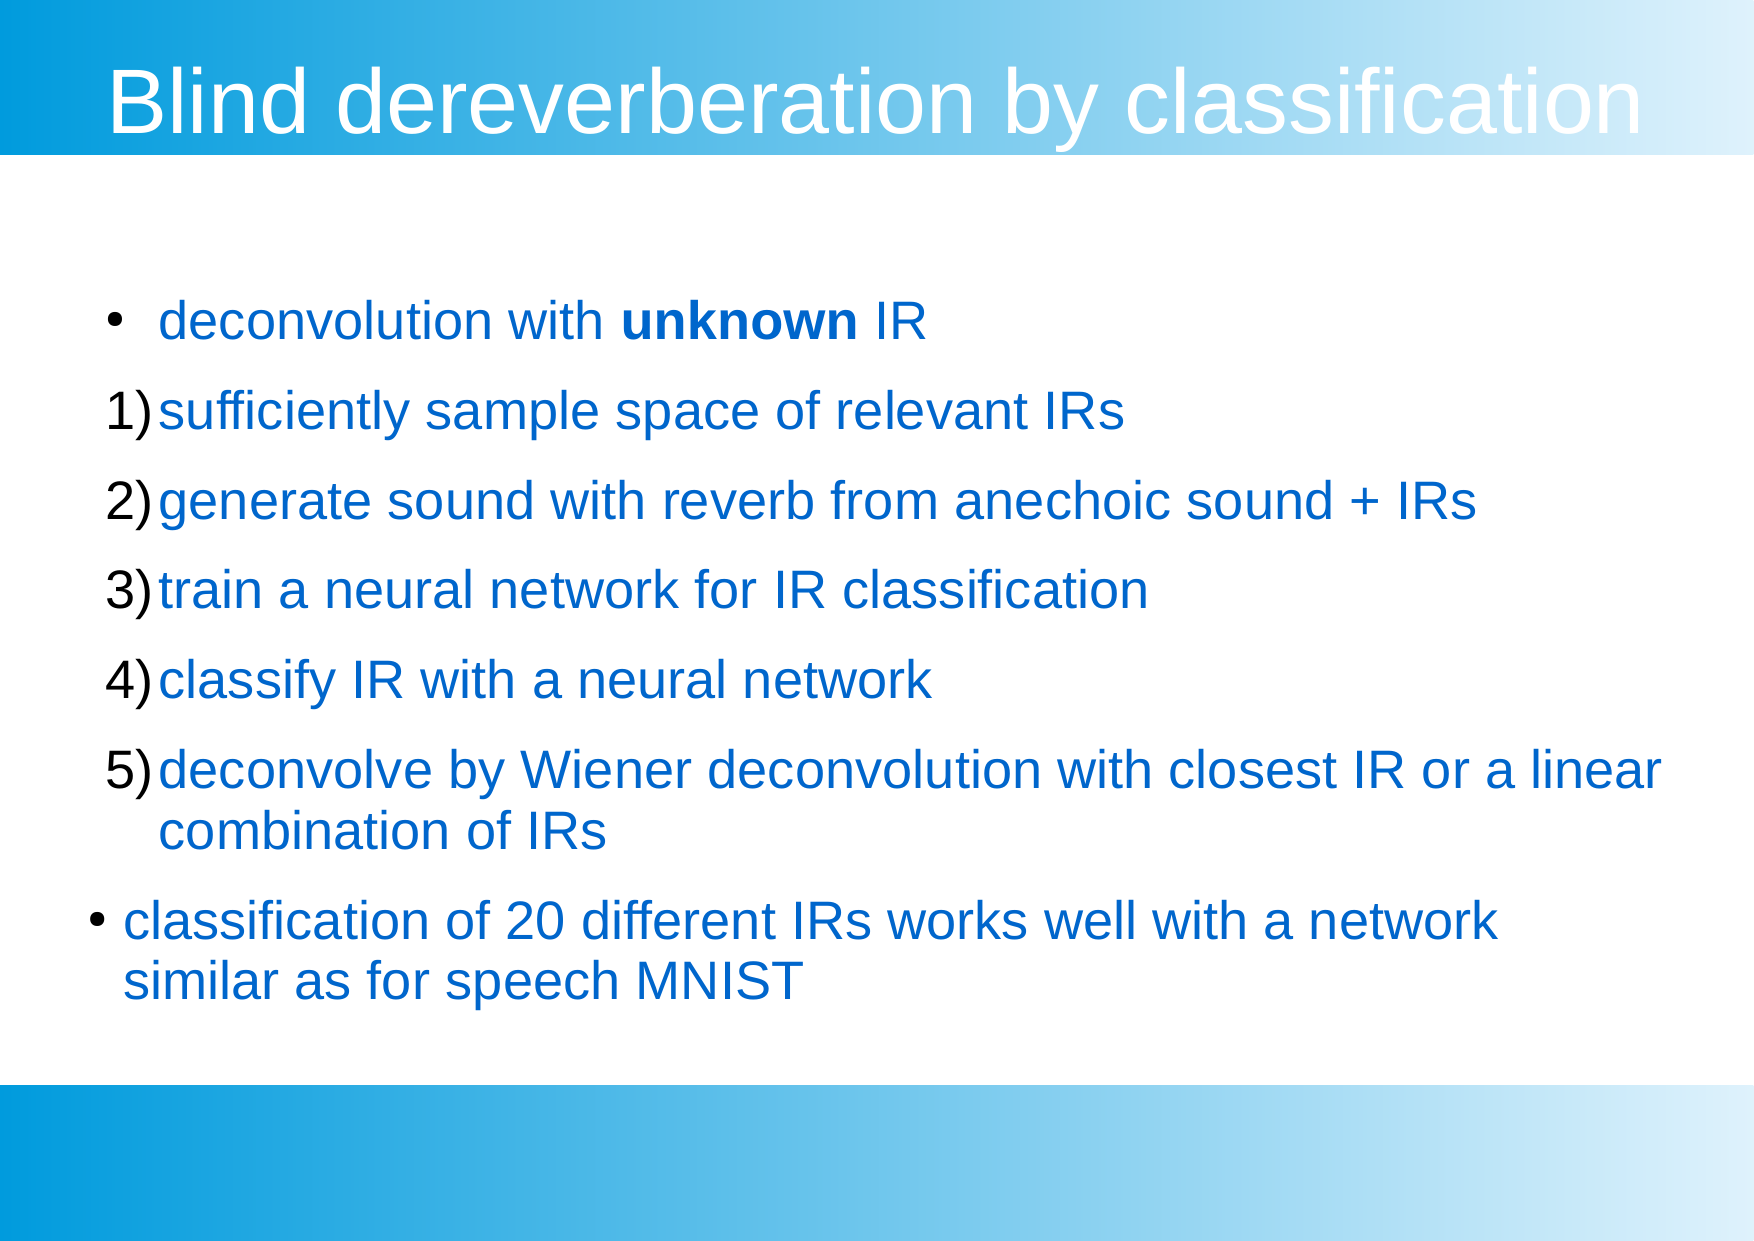

# Blind dereverberation by classification
deconvolution with unknown IR
sufficiently sample space of relevant IRs
generate sound with reverb from anechoic sound + IRs
train a neural network for IR classification
classify IR with a neural network
deconvolve by Wiener deconvolution with closest IR or a linear combination of IRs
classification of 20 different IRs works well with a network similar as for speech MNIST